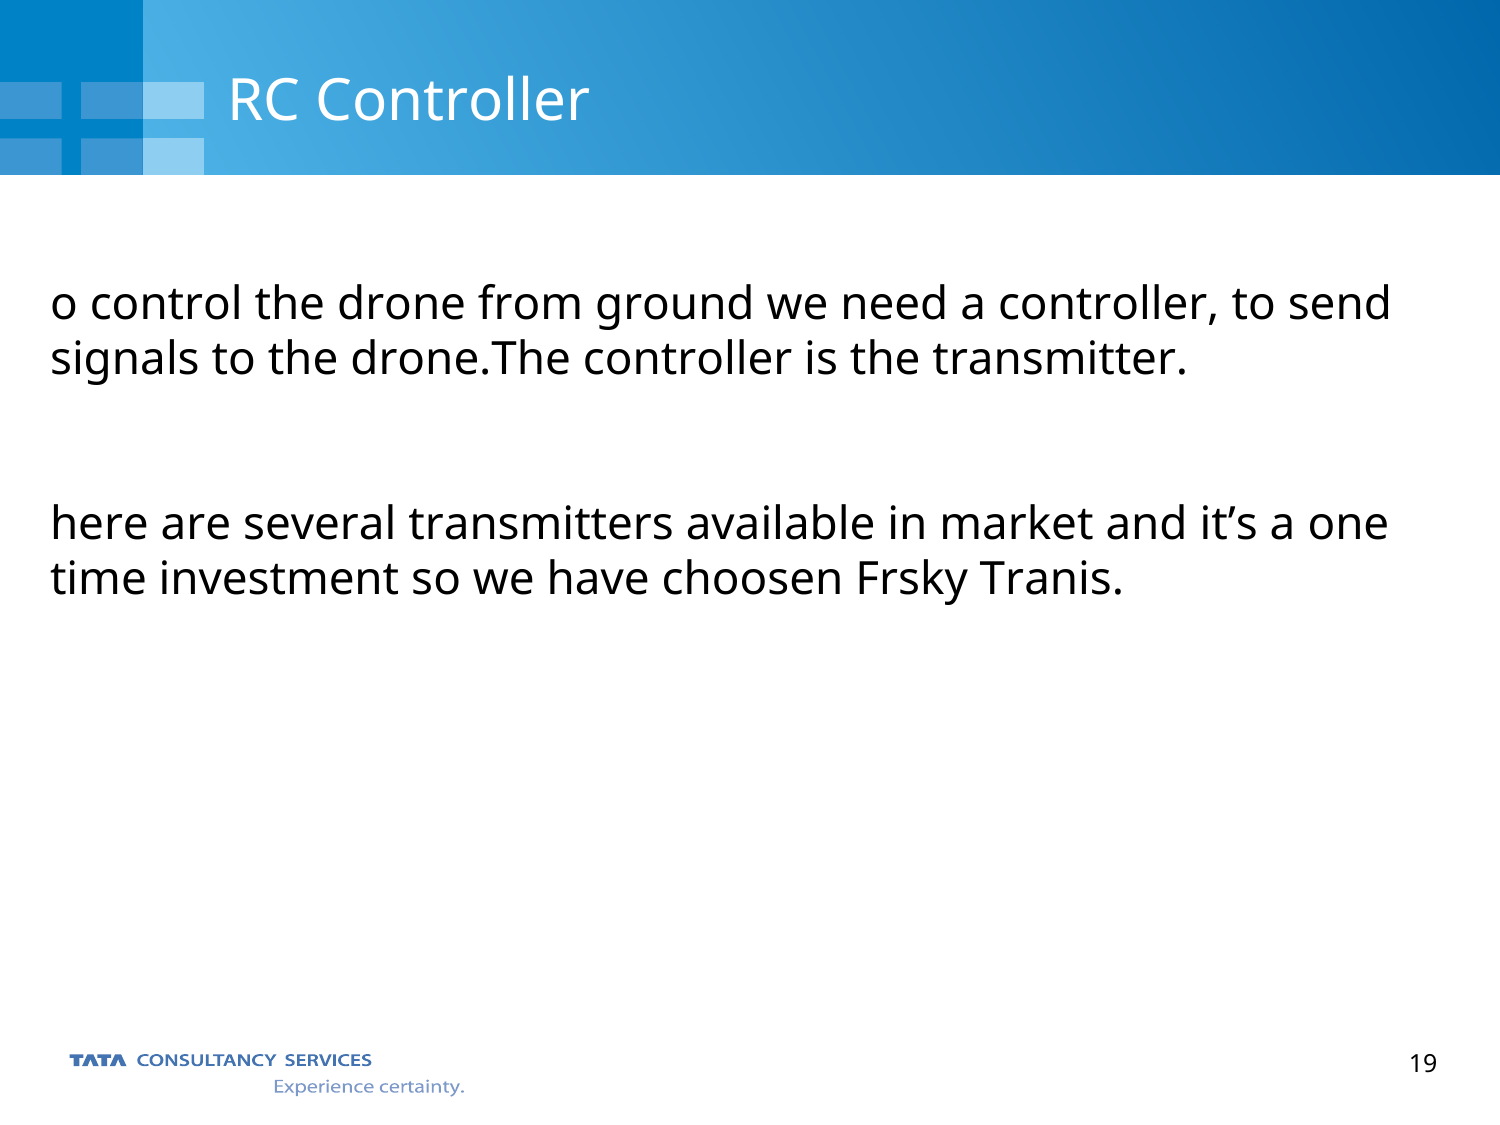

RC Controller
To control the drone from ground we need a controller, to send signals to the drone.The controller is the transmitter.
There are several transmitters available in market and it’s a one time investment so we have choosen Frsky Tranis.